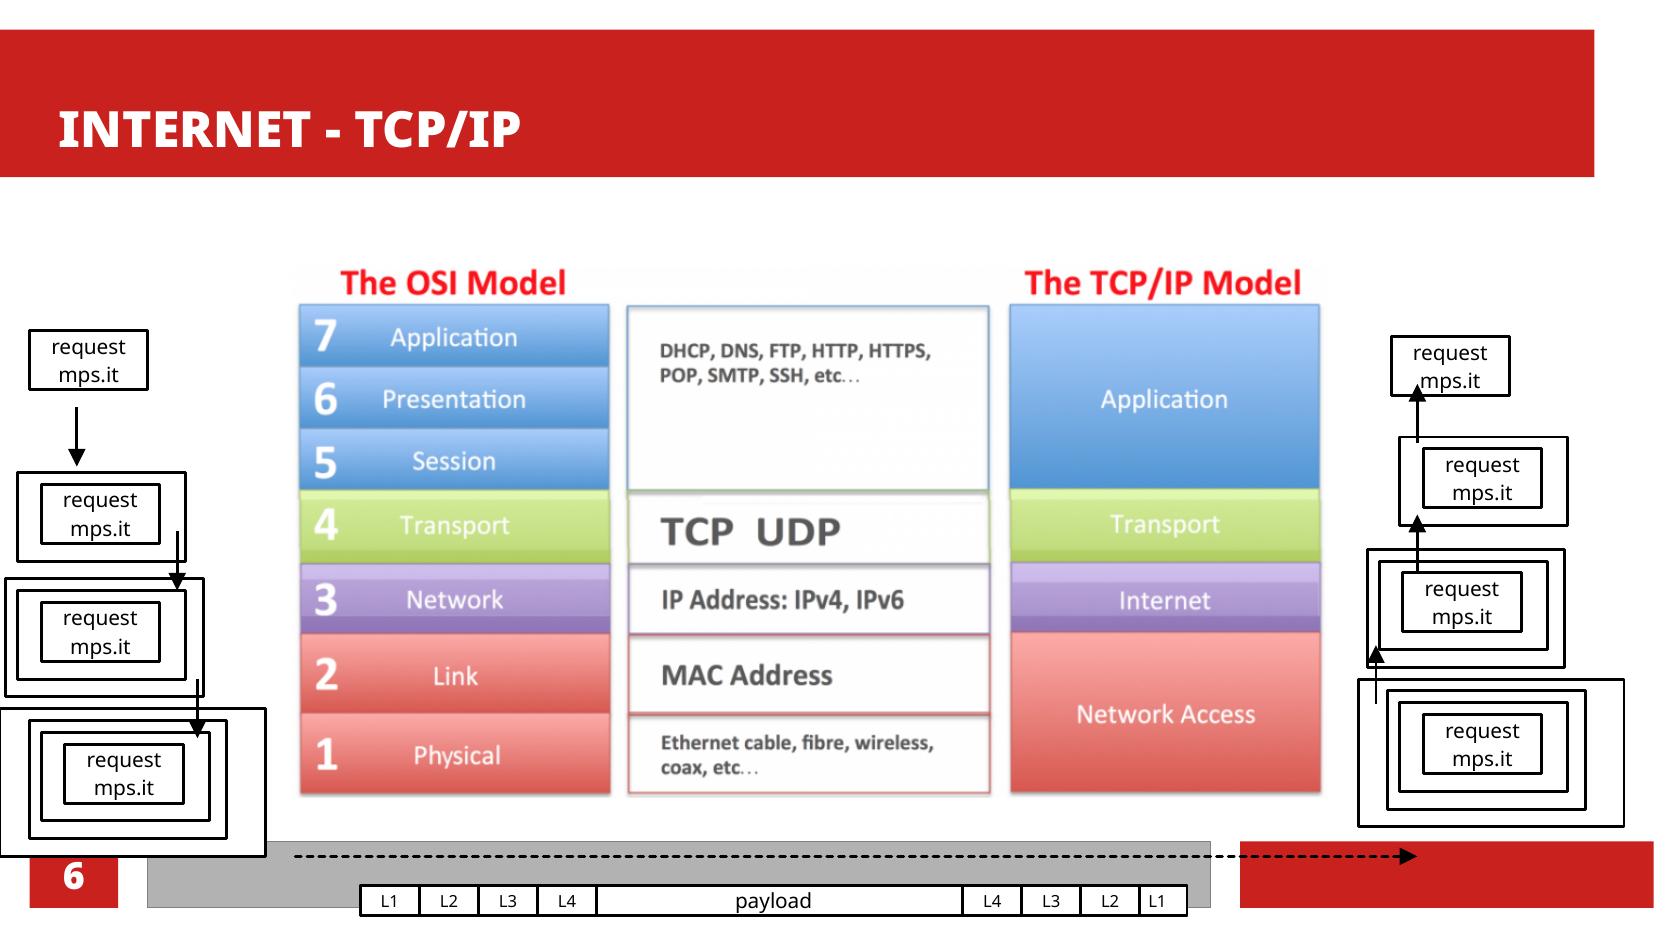

# INTERNET - TCP/IP
request
mps.it
request
mps.it
request
mps.it
request
mps.it
request
mps.it
request
mps.it
request
mps.it
request
mps.it
6
payload
L1
L2
L3
L4
L4
L3
L2
L1